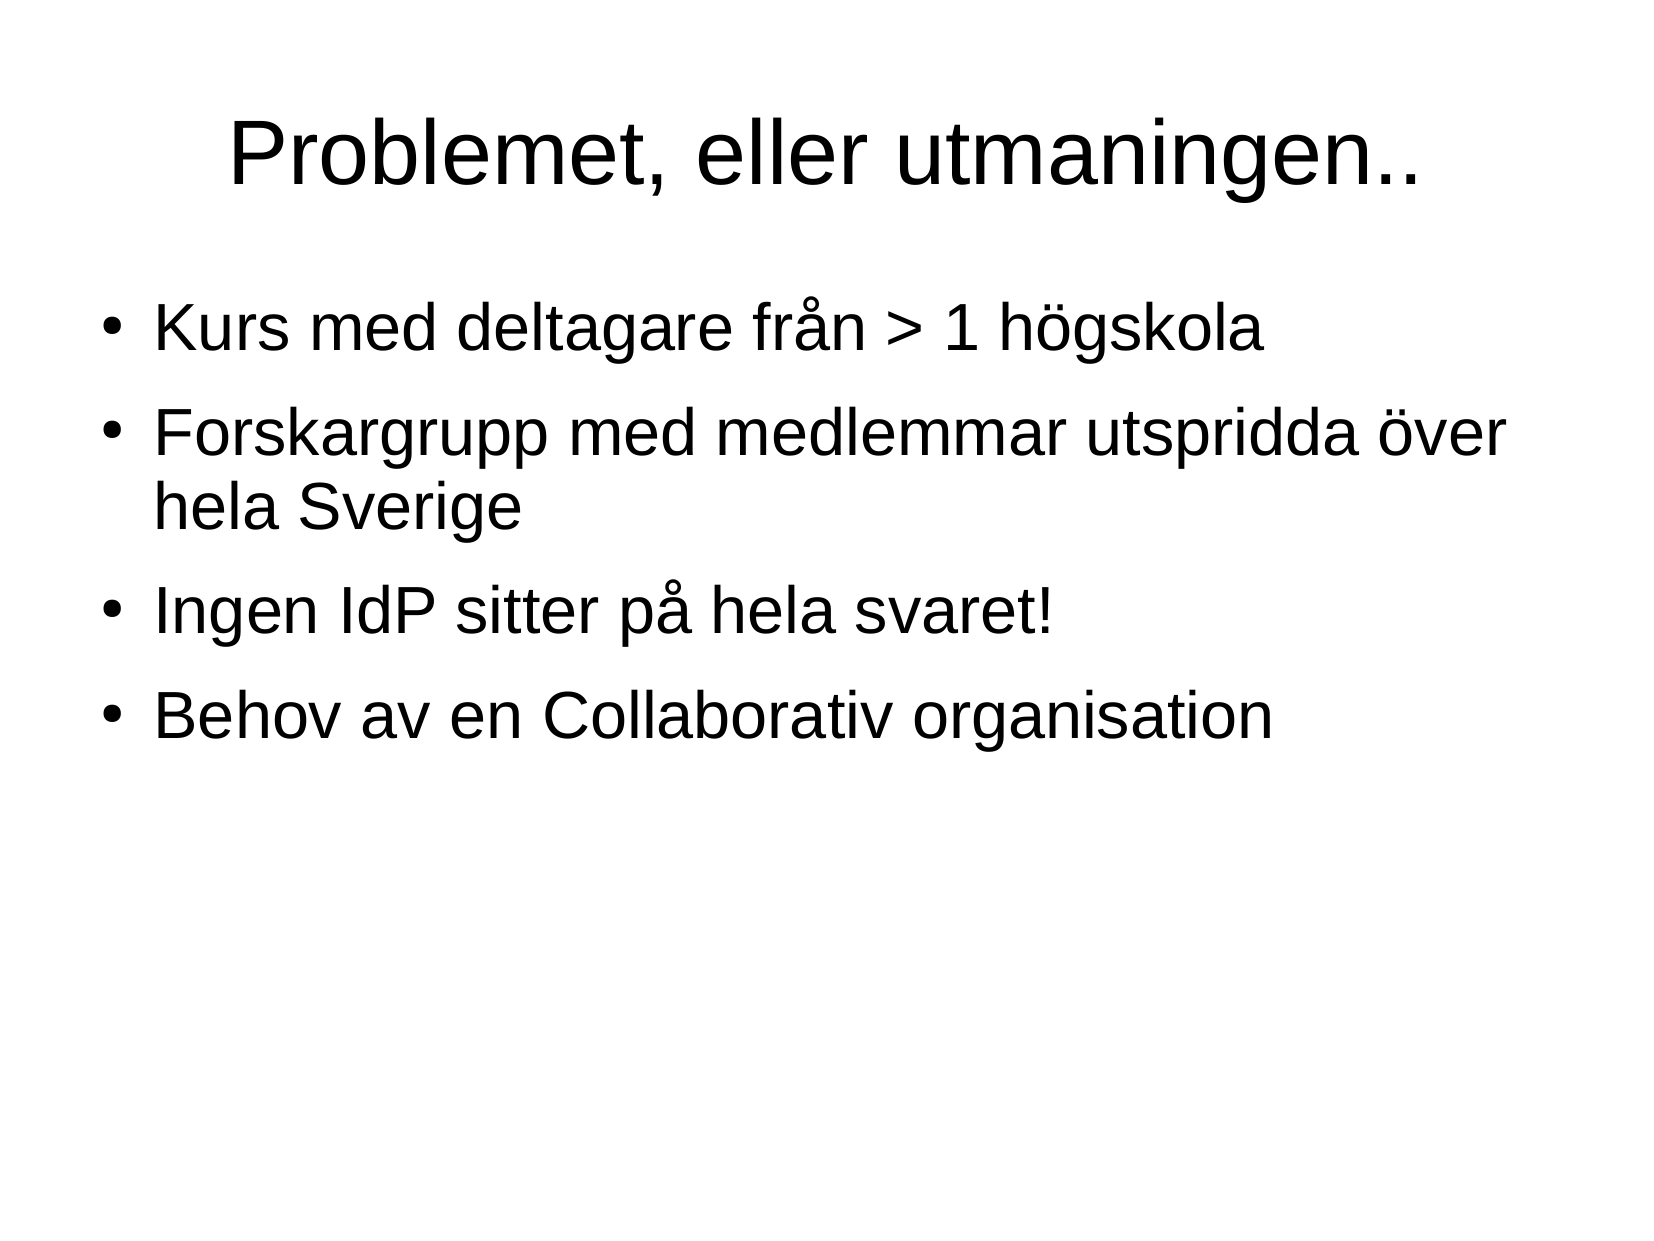

# Problemet, eller utmaningen..
Kurs med deltagare från > 1 högskola
Forskargrupp med medlemmar utspridda över hela Sverige
Ingen IdP sitter på hela svaret!
Behov av en Collaborativ organisation